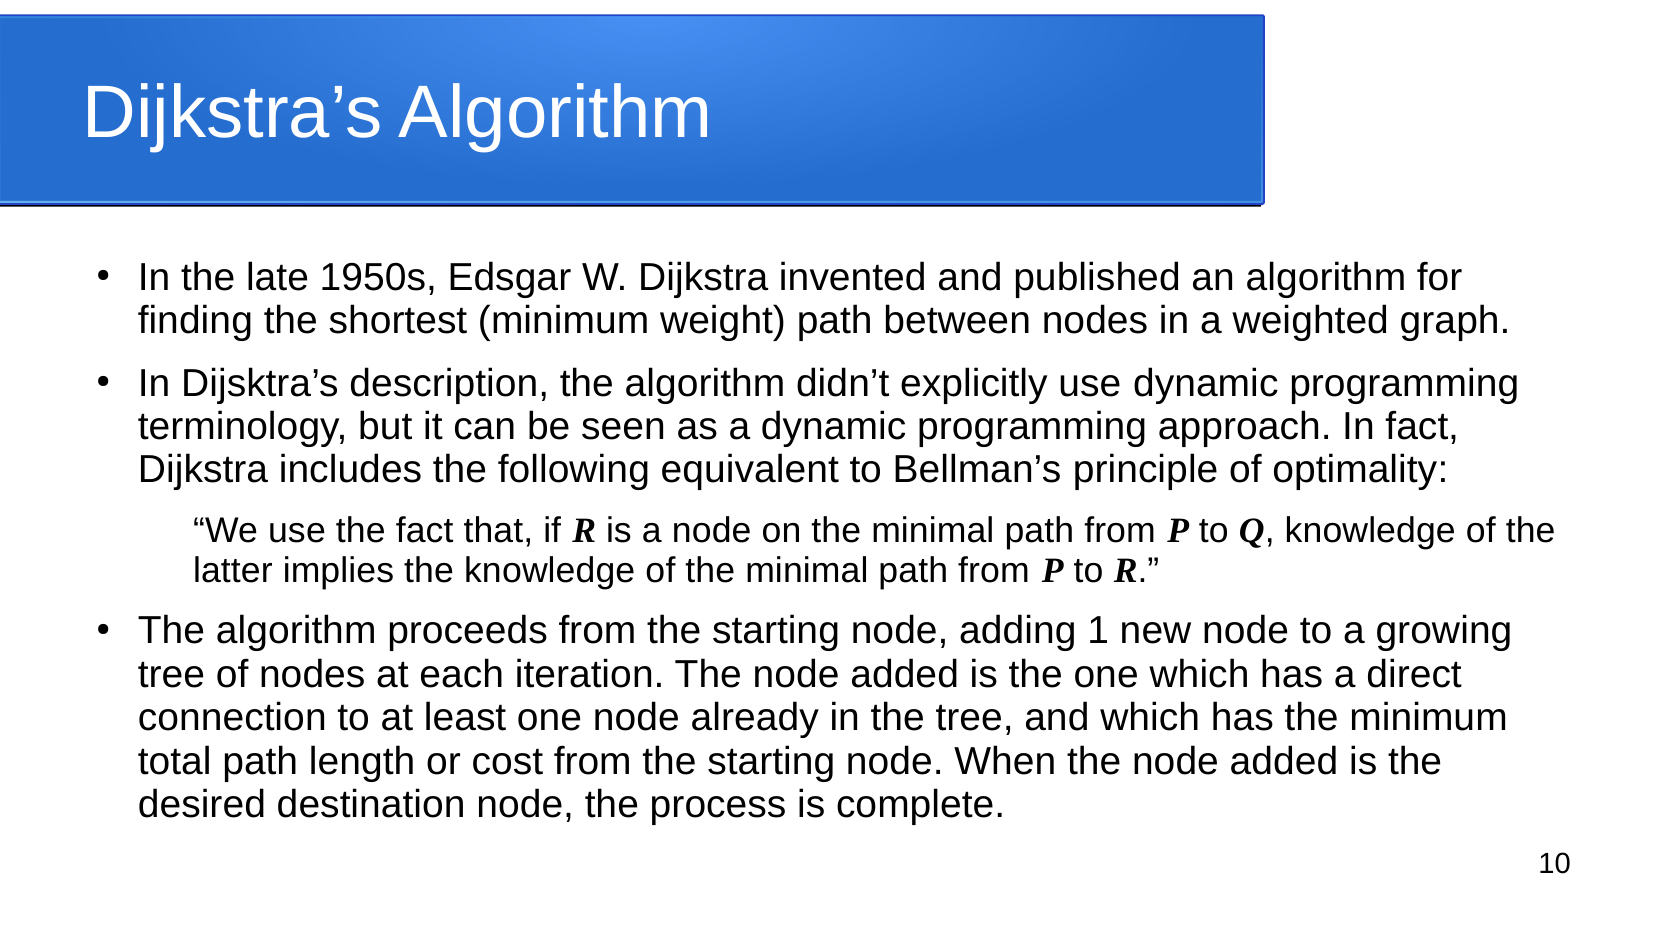

# Dijkstra’s Algorithm
In the late 1950s, Edsgar W. Dijkstra invented and published an algorithm for finding the shortest (minimum weight) path between nodes in a weighted graph.
In Dijsktra’s description, the algorithm didn’t explicitly use dynamic programming terminology, but it can be seen as a dynamic programming approach. In fact, Dijkstra includes the following equivalent to Bellman’s principle of optimality:
“We use the fact that, if R is a node on the minimal path from P to Q, knowledge of the latter implies the knowledge of the minimal path from P to R.”
The algorithm proceeds from the starting node, adding 1 new node to a growing tree of nodes at each iteration. The node added is the one which has a direct connection to at least one node already in the tree, and which has the minimum total path length or cost from the starting node. When the node added is the desired destination node, the process is complete.
10